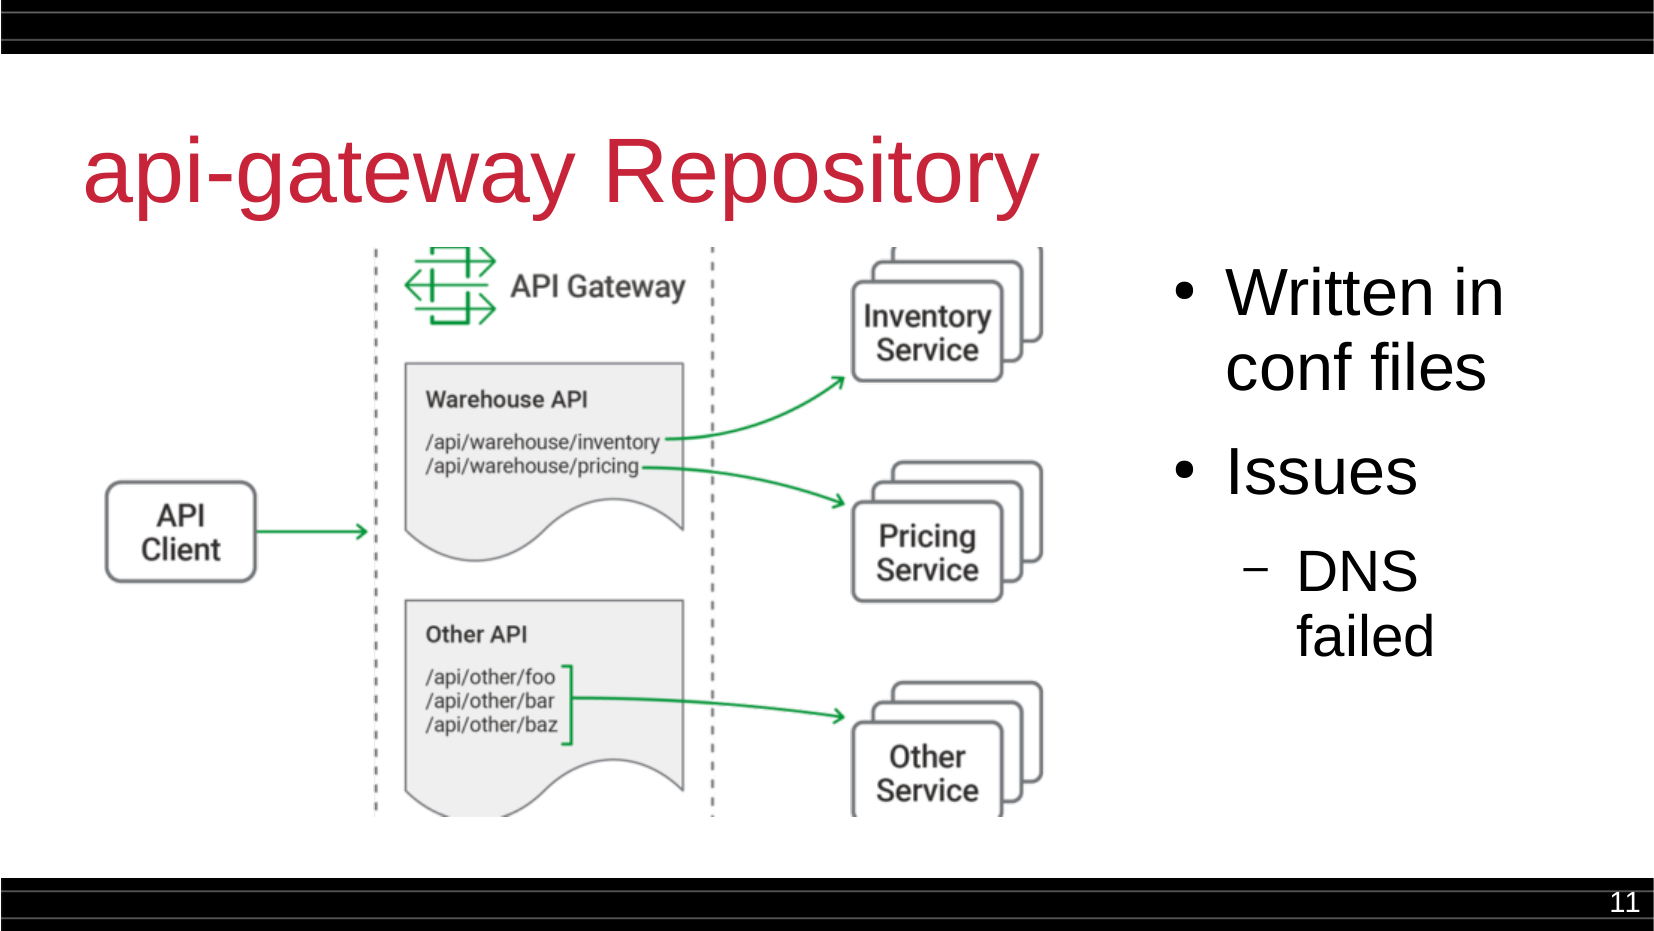

# api-gateway Repository
Written in conf files
Issues
DNS failed